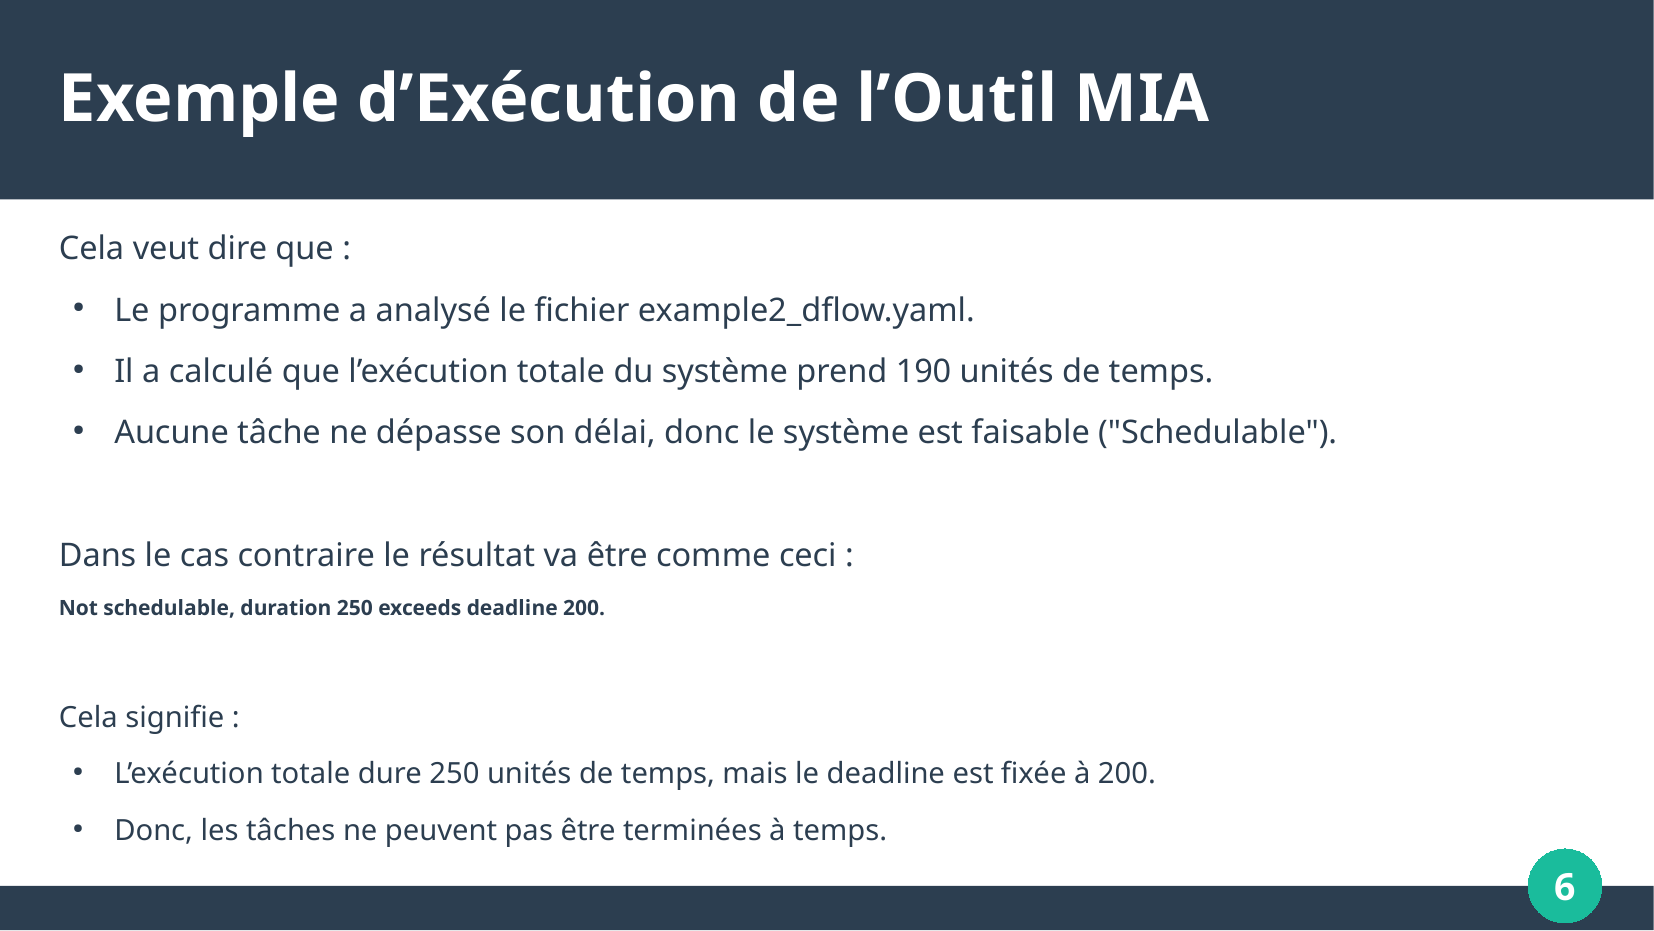

# Exemple d’Exécution de l’Outil MIA
Cela veut dire que :
Le programme a analysé le fichier example2_dflow.yaml.
Il a calculé que l’exécution totale du système prend 190 unités de temps.
Aucune tâche ne dépasse son délai, donc le système est faisable ("Schedulable").
Dans le cas contraire le résultat va être comme ceci :
Not schedulable, duration 250 exceeds deadline 200.
Cela signifie :
L’exécution totale dure 250 unités de temps, mais le deadline est fixée à 200.
Donc, les tâches ne peuvent pas être terminées à temps.
6